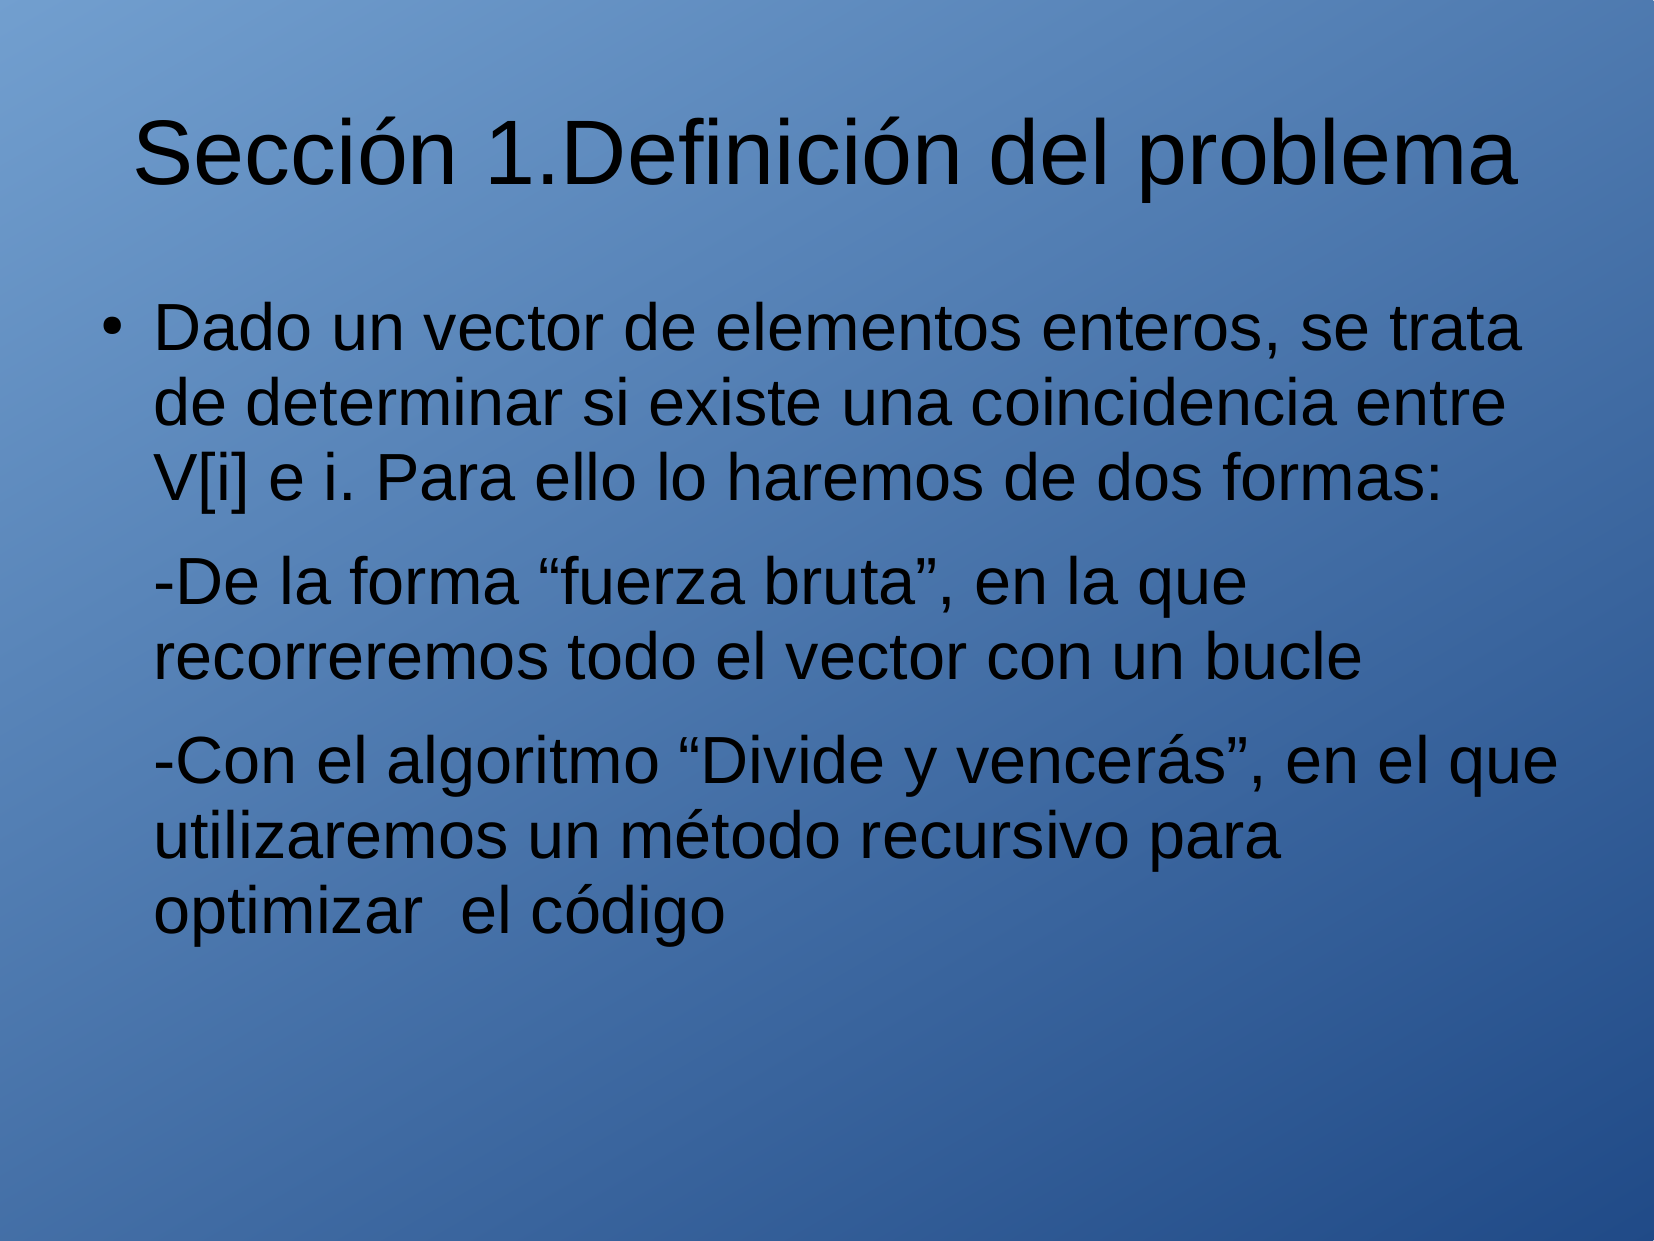

# Sección 1.Definición del problema
Dado un vector de elementos enteros, se trata de determinar si existe una coincidencia entre V[i] e i. Para ello lo haremos de dos formas:
-De la forma “fuerza bruta”, en la que recorreremos todo el vector con un bucle
-Con el algoritmo “Divide y vencerás”, en el que utilizaremos un método recursivo para optimizar el código